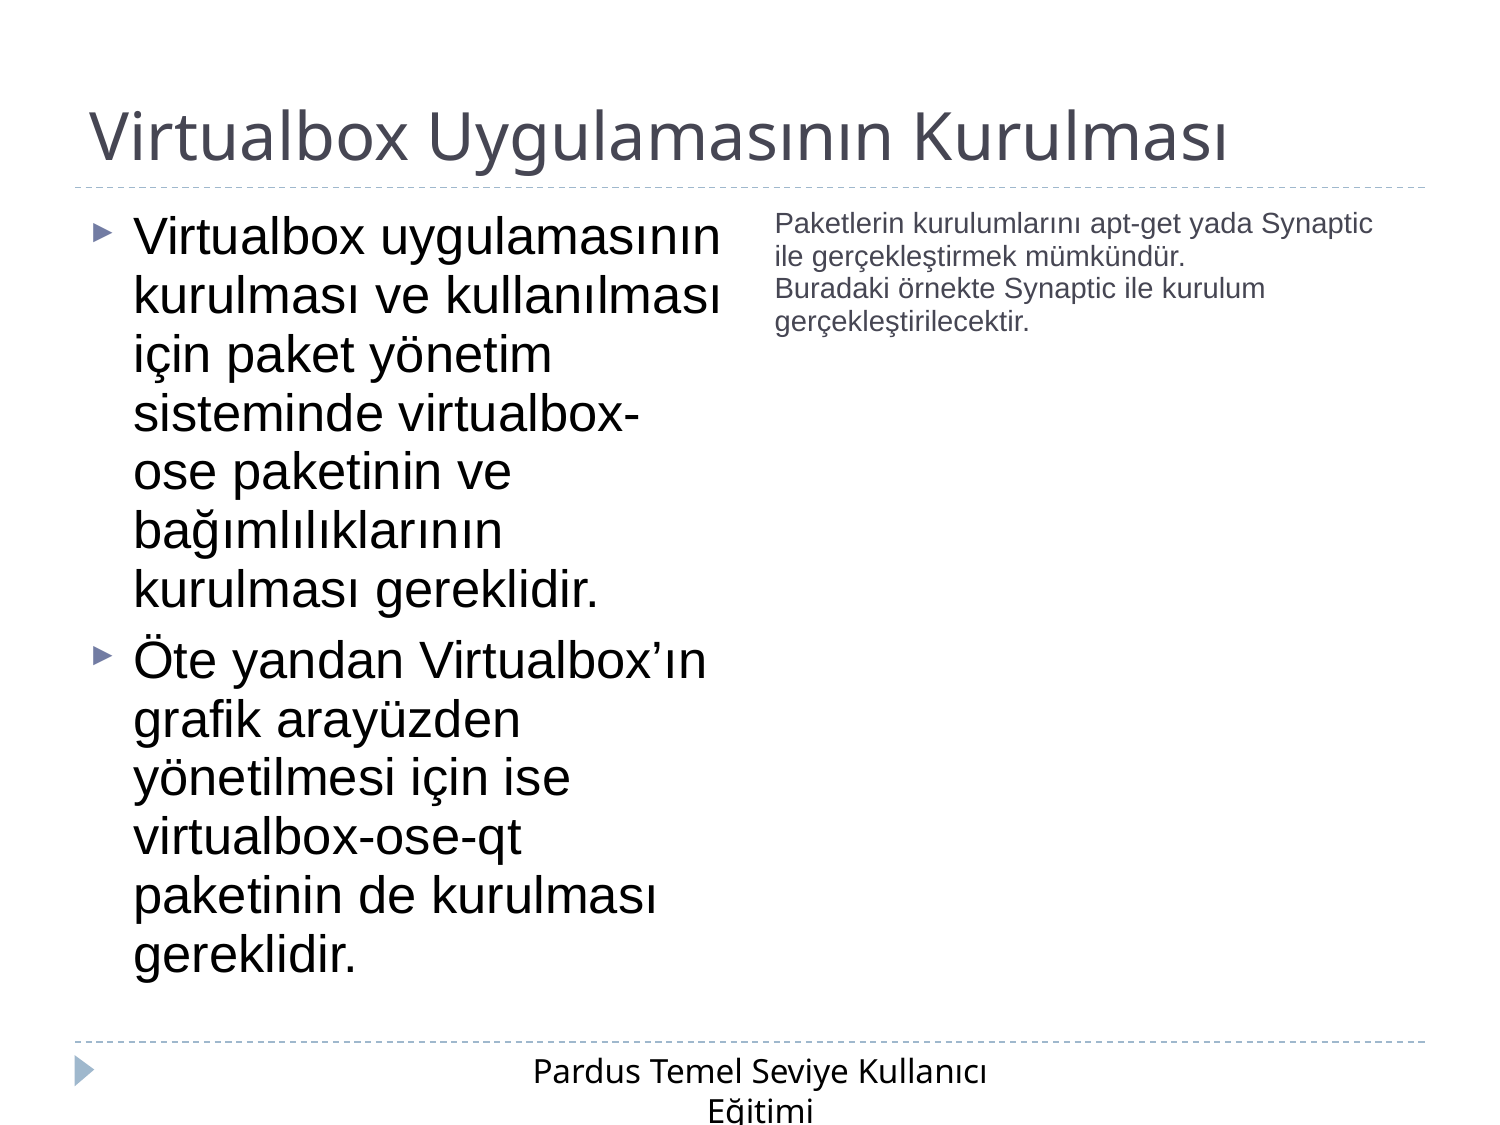

# Virtualbox Uygulamasının Kurulması
Paketlerin kurulumlarını apt-get yada Synaptic ile gerçekleştirmek mümkündür.
Buradaki örnekte Synaptic ile kurulum gerçekleştirilecektir.
Virtualbox uygulamasının kurulması ve kullanılması için paket yönetim sisteminde virtualbox-ose paketinin ve bağımlılıklarının kurulması gereklidir.
Öte yandan Virtualbox’ın grafik arayüzden yönetilmesi için ise virtualbox-ose-qt paketinin de kurulması gereklidir.